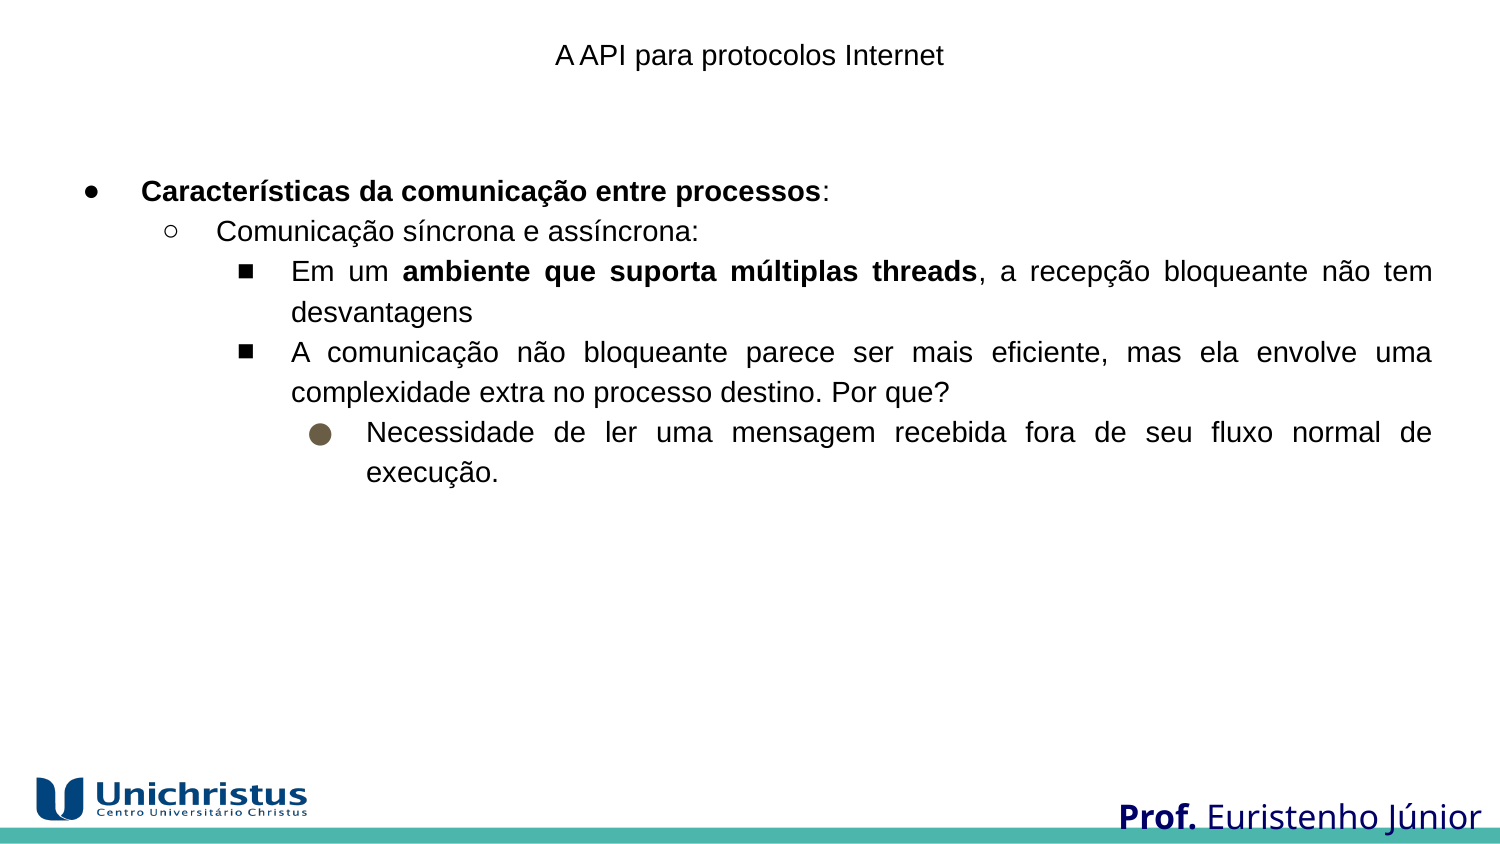

# A API para protocolos Internet
Características da comunicação entre processos:
Comunicação síncrona e assíncrona:
Em um ambiente que suporta múltiplas threads, a recepção bloqueante não tem desvantagens
A comunicação não bloqueante parece ser mais eficiente, mas ela envolve uma complexidade extra no processo destino. Por que?
Necessidade de ler uma mensagem recebida fora de seu fluxo normal de execução.